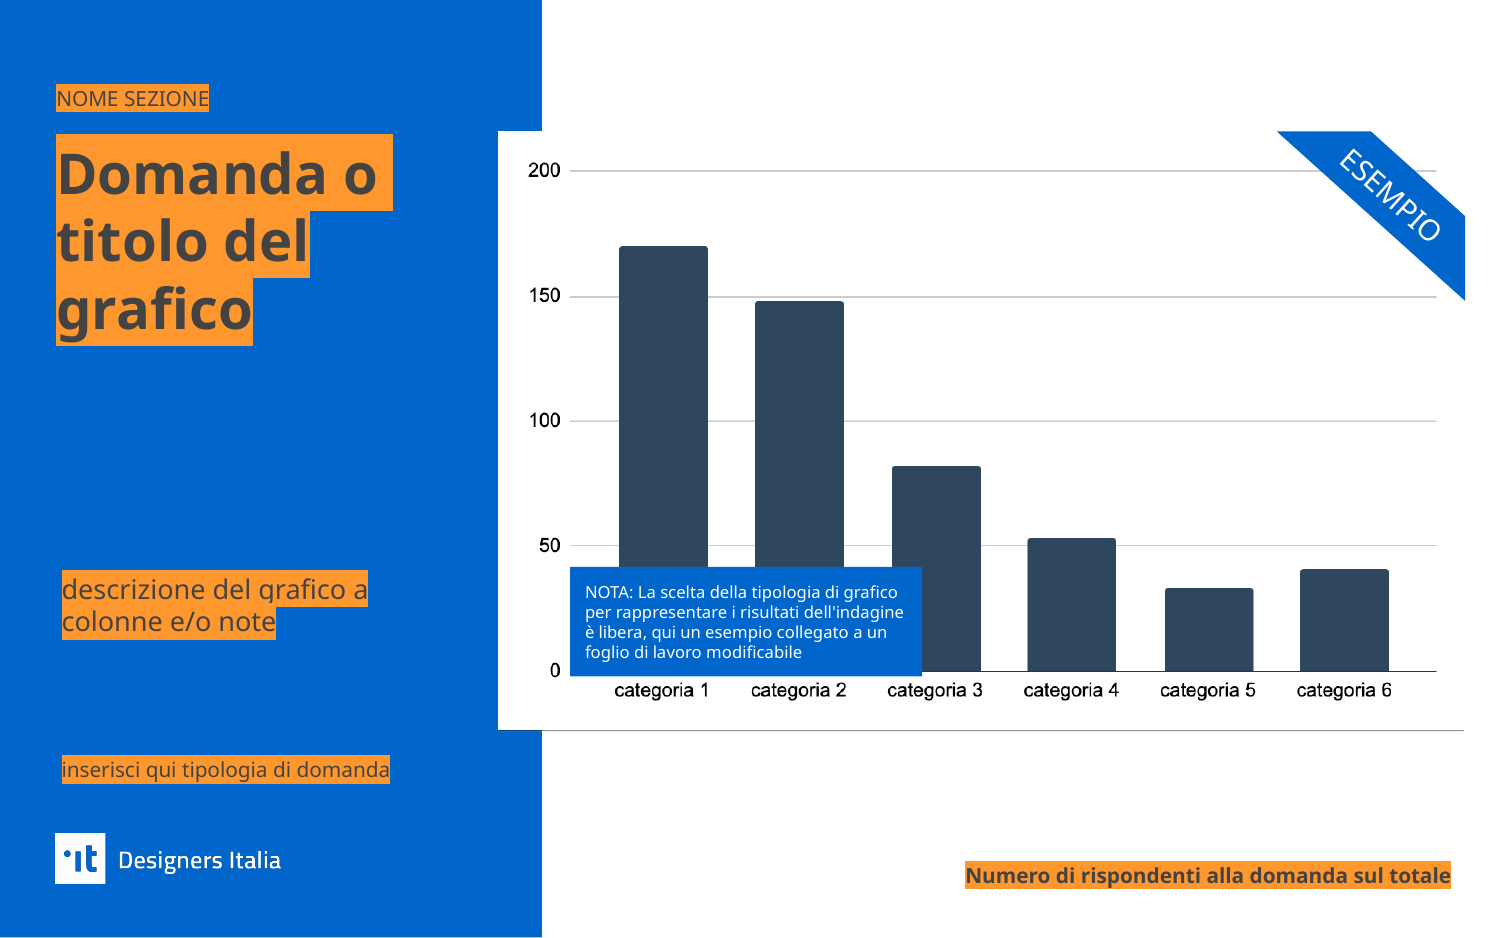

NOME SEZIONE
Domanda o
titolo del grafico
ESEMPIO
descrizione del grafico a colonne e/o note
NOTA: La scelta della tipologia di grafico per rappresentare i risultati dell'indagine è libera, qui un esempio collegato a un foglio di lavoro modificabile
inserisci qui tipologia di domanda
Numero di rispondenti alla domanda sul totale